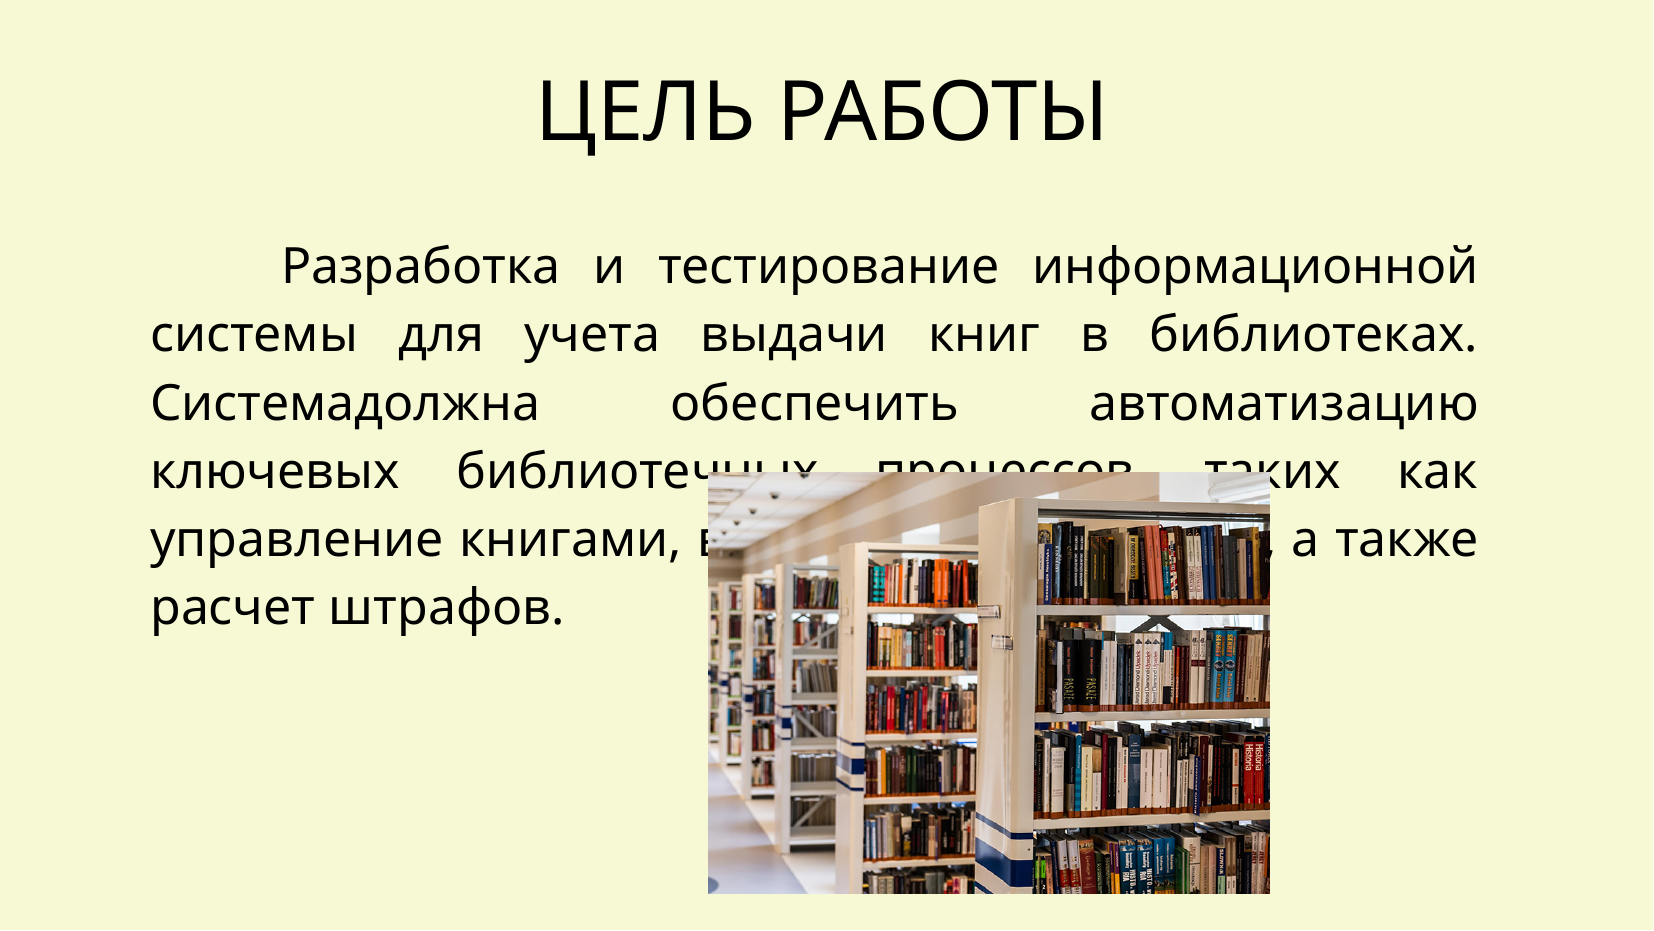

ЦЕЛЬ РАБОТЫ
 Разработка и тестирование информационной системы для учета выдачи книг в библиотеках. Системадолжна обеспечить автоматизацию ключевых библиотечных процессов, таких как управление книгами, выдача и возврат книг, а также расчет штрафов.